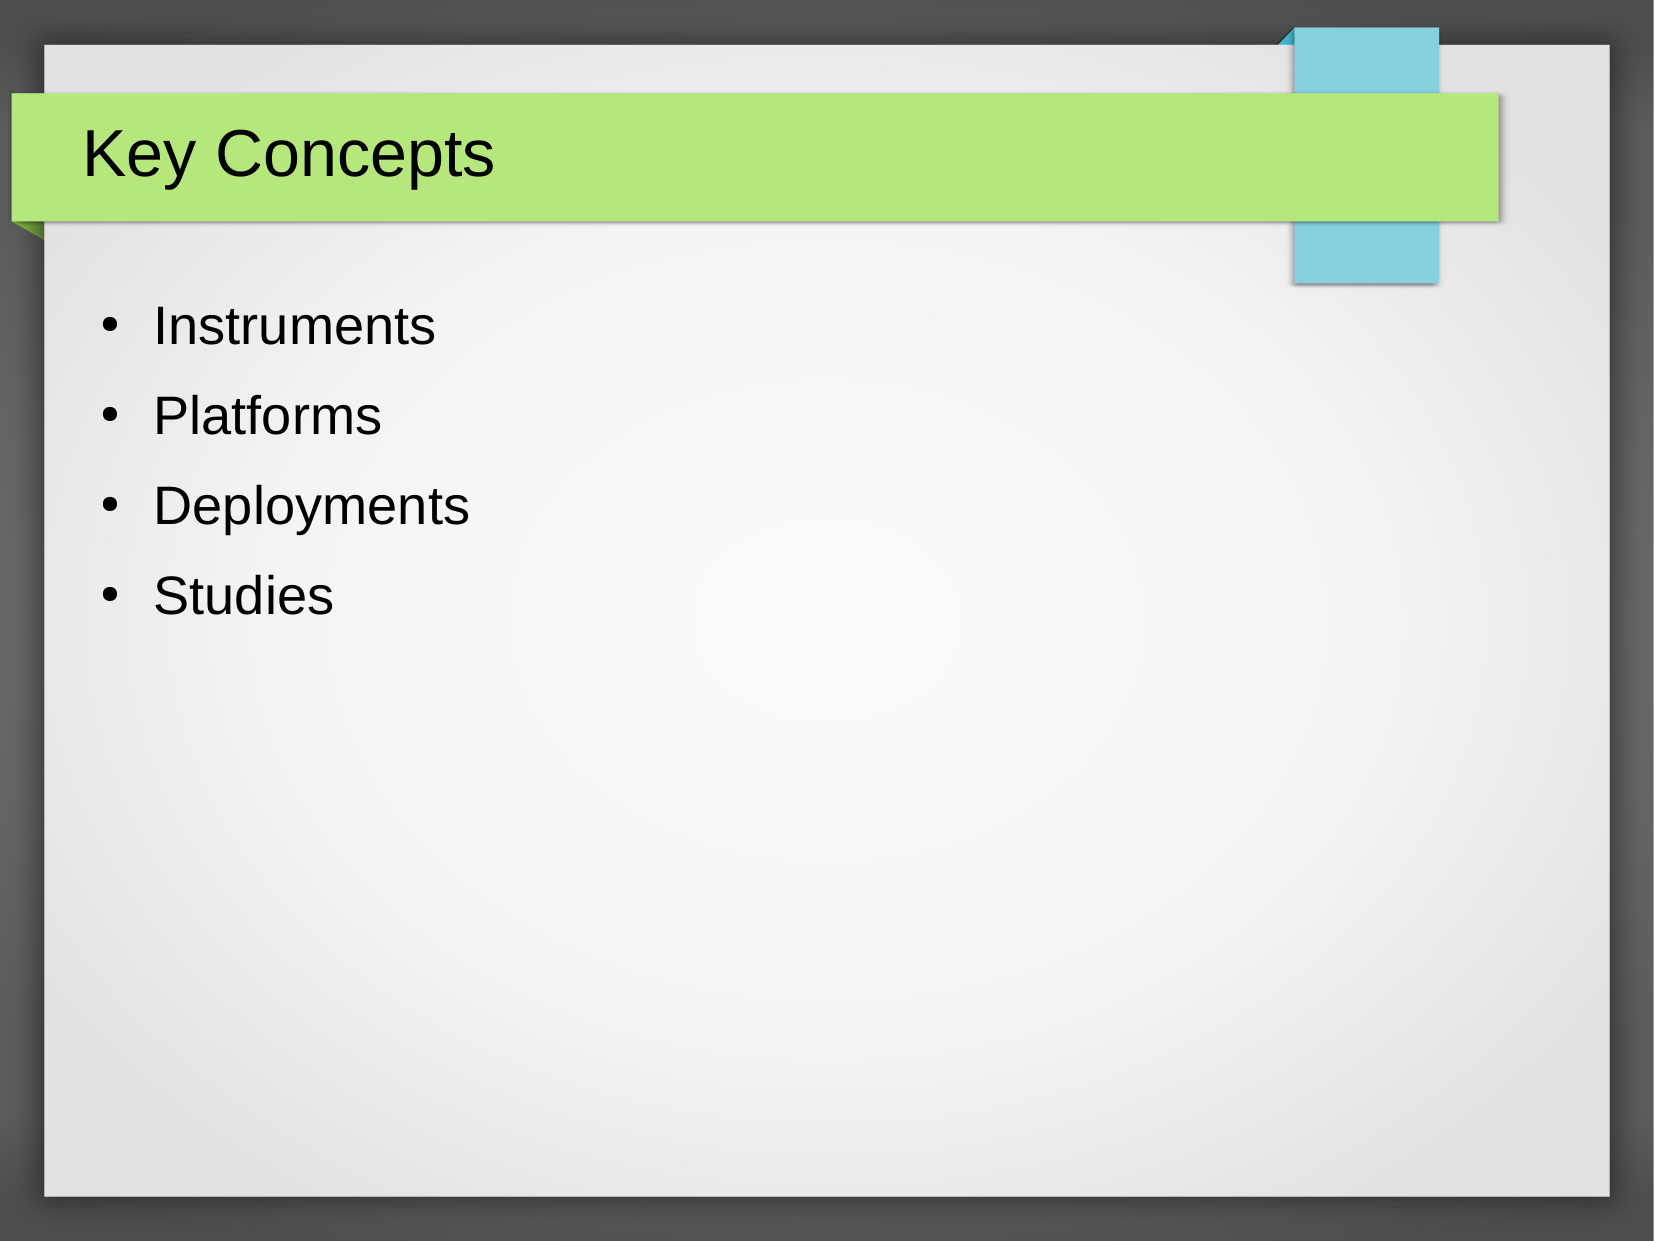

# Key Concepts
Instruments
Platforms
Deployments
Studies